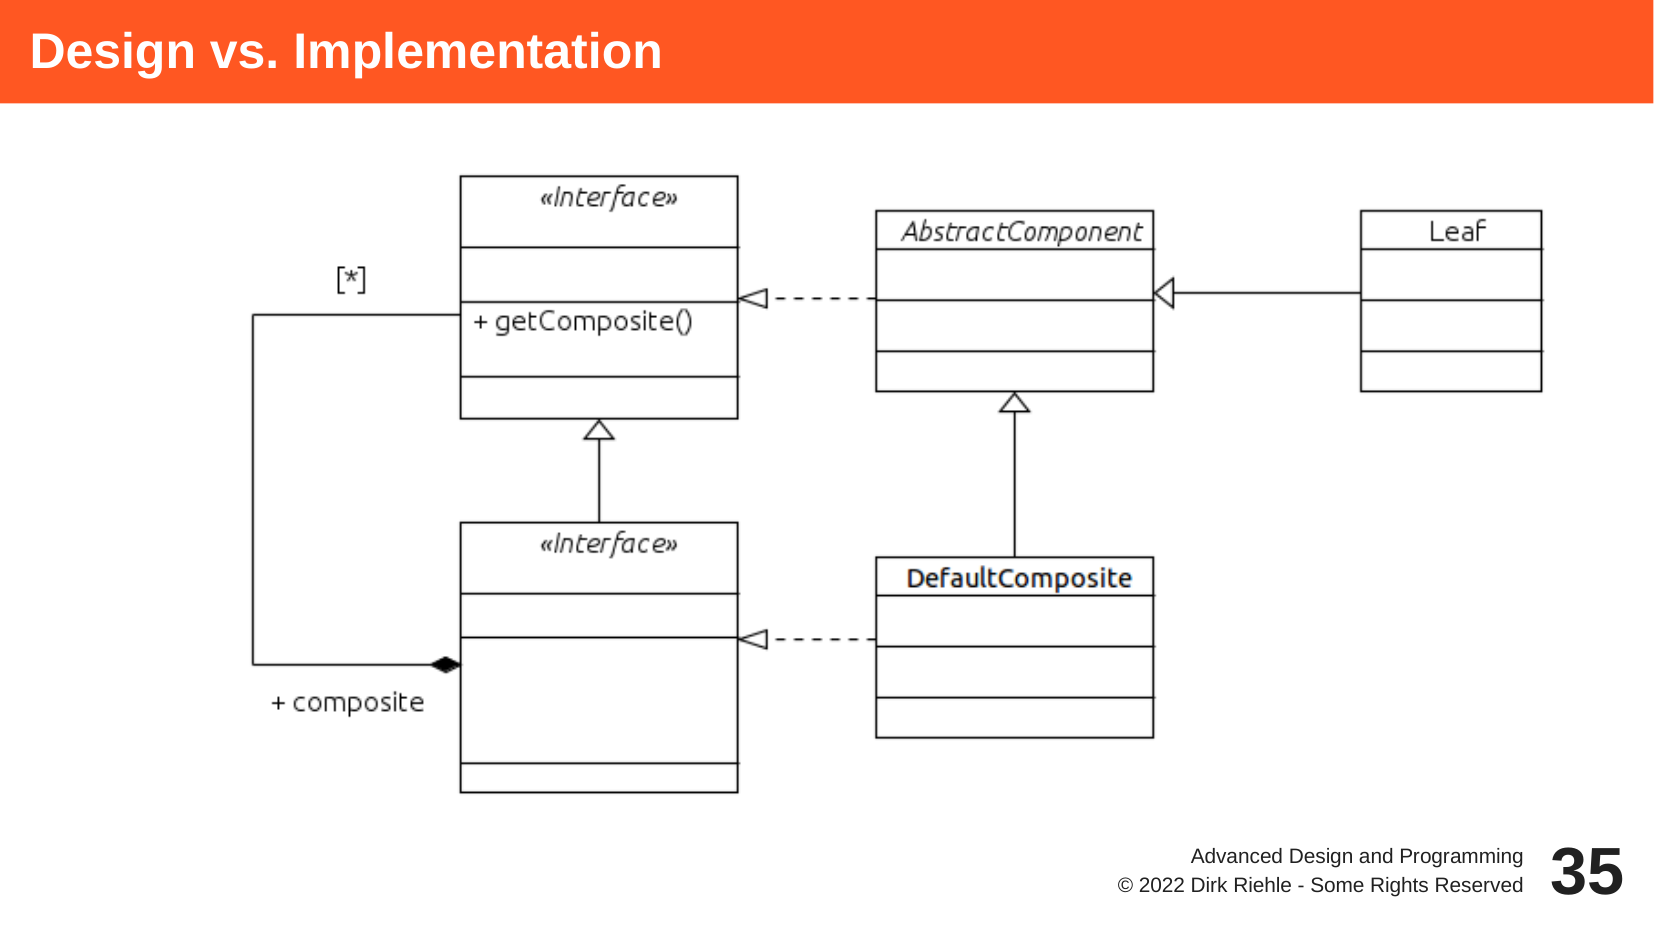

# Design vs. Implementation
Advanced Design and Programming
35
© 2022 Dirk Riehle - Some Rights Reserved